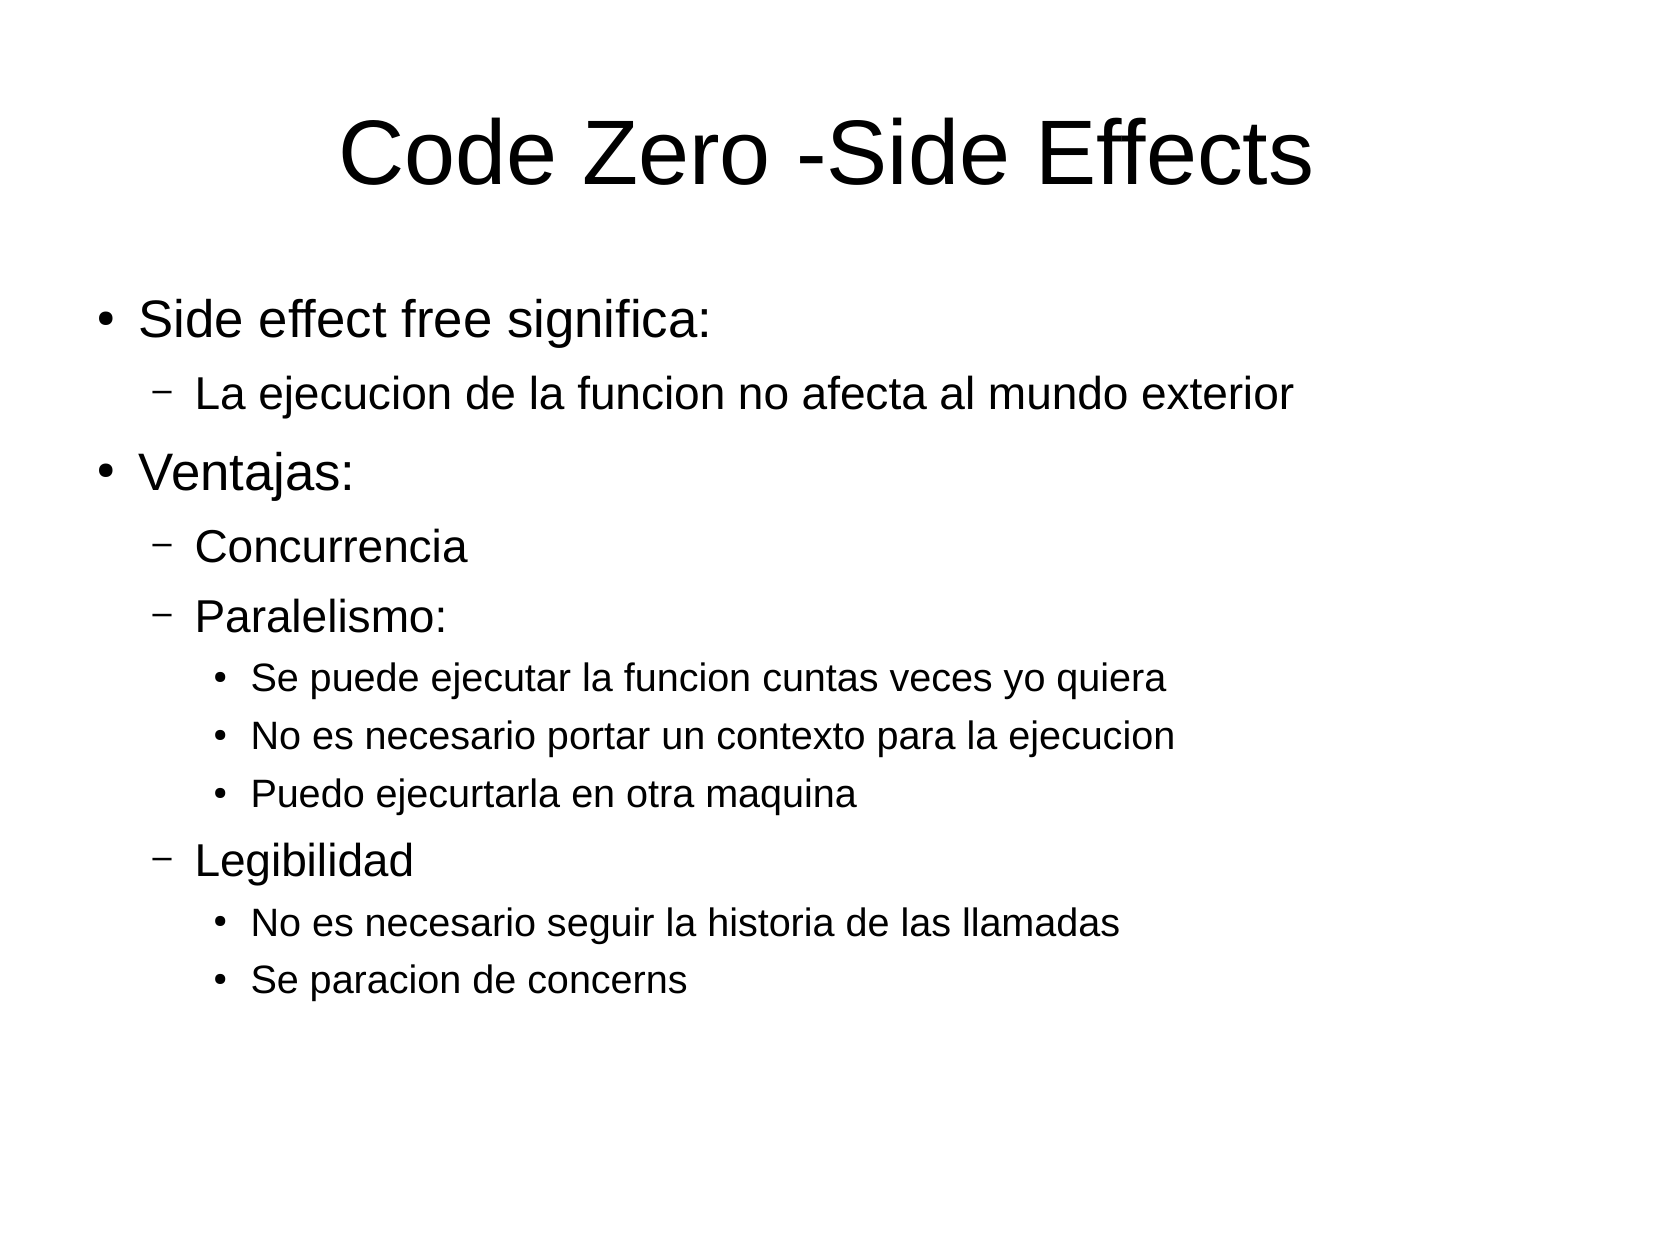

# Code Zero -Side Effects
Side effect free significa:
La ejecucion de la funcion no afecta al mundo exterior
Ventajas:
Concurrencia
Paralelismo:
Se puede ejecutar la funcion cuntas veces yo quiera
No es necesario portar un contexto para la ejecucion
Puedo ejecurtarla en otra maquina
Legibilidad
No es necesario seguir la historia de las llamadas
Se paracion de concerns